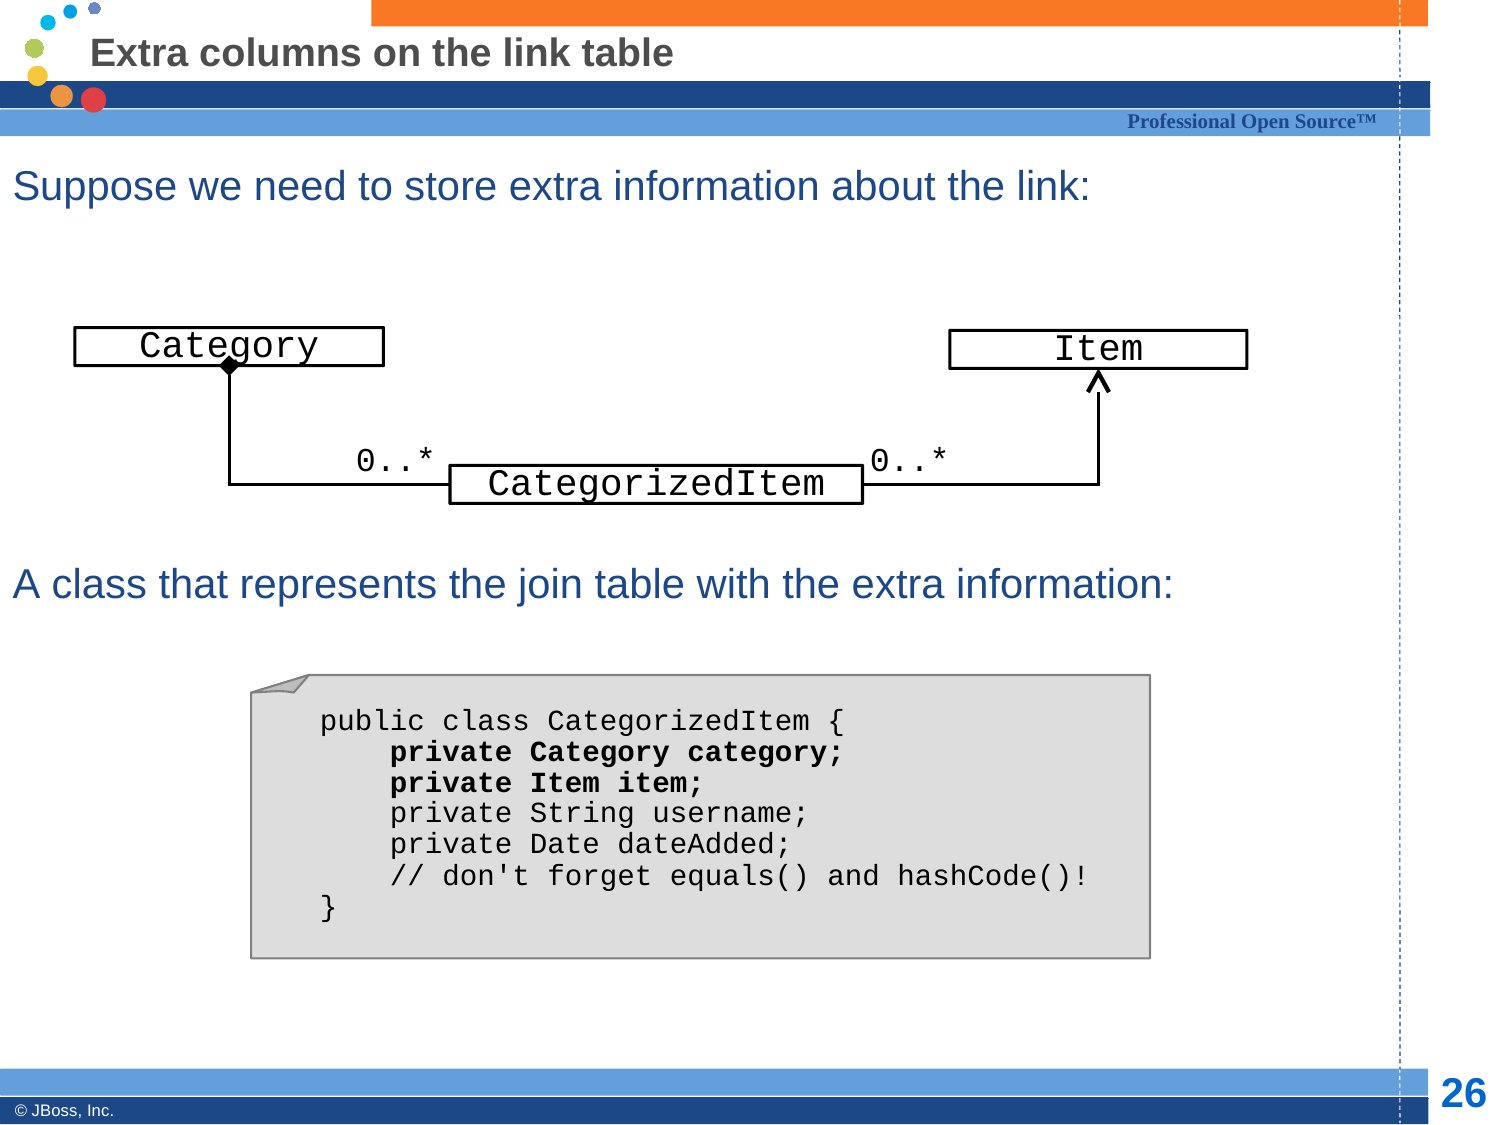

# Extra columns on the link table
Suppose we need to store extra information about the link:
A class that represents the join table with the extra information:
Category
Item
0..*
0..*
CategorizedItem
public class CategorizedItem {
 private Category category;
 private Item item;
 private String username;
 private Date dateAdded;
 // don't forget equals() and hashCode()!
}